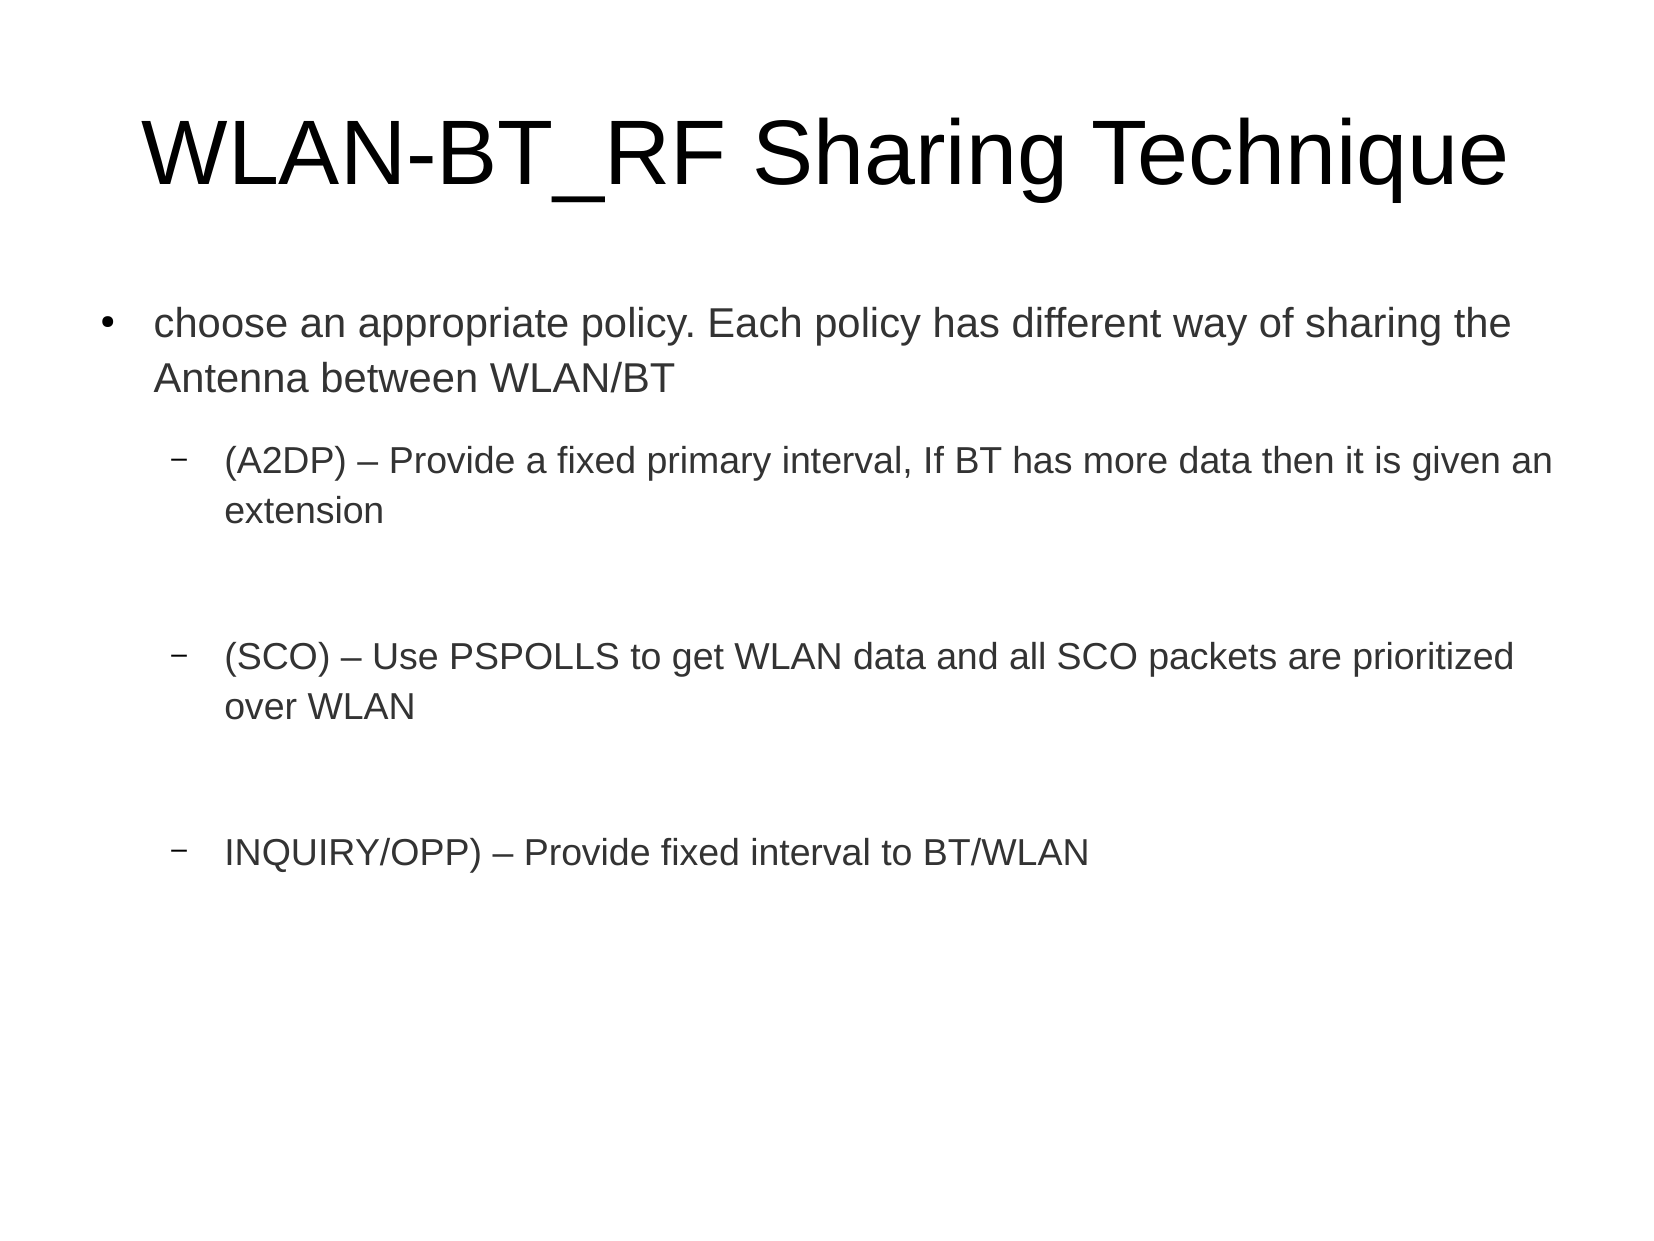

# WLAN-BT_RF Sharing Technique
choose an appropriate policy. Each policy has different way of sharing the Antenna between WLAN/BT
(A2DP) – Provide a fixed primary interval, If BT has more data then it is given an extension
(SCO) – Use PSPOLLS to get WLAN data and all SCO packets are prioritized over WLAN
INQUIRY/OPP) – Provide fixed interval to BT/WLAN